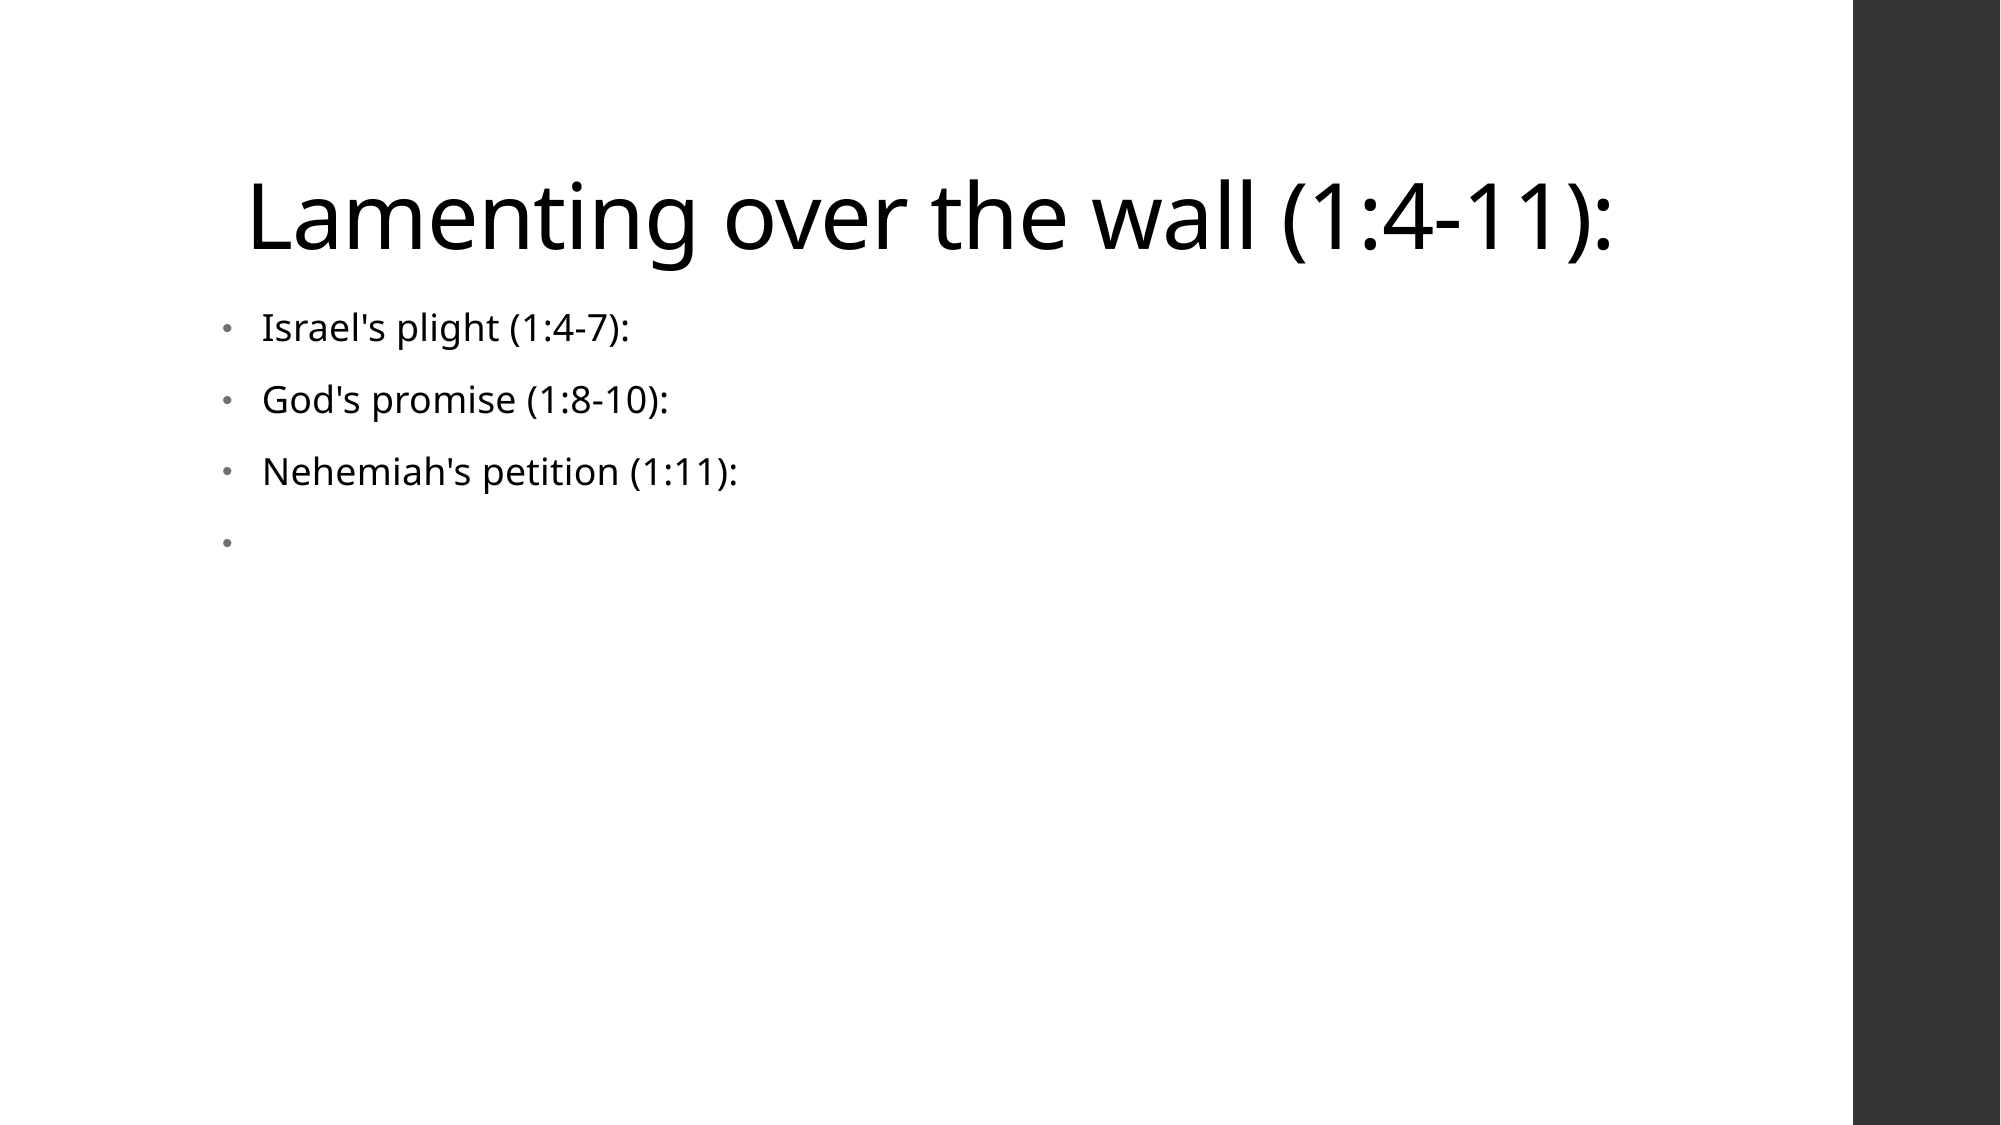

# Lamenting over the wall (1:4-11):
 Israel's plight (1:4-7):
 God's promise (1:8-10):
 Nehemiah's petition (1:11):